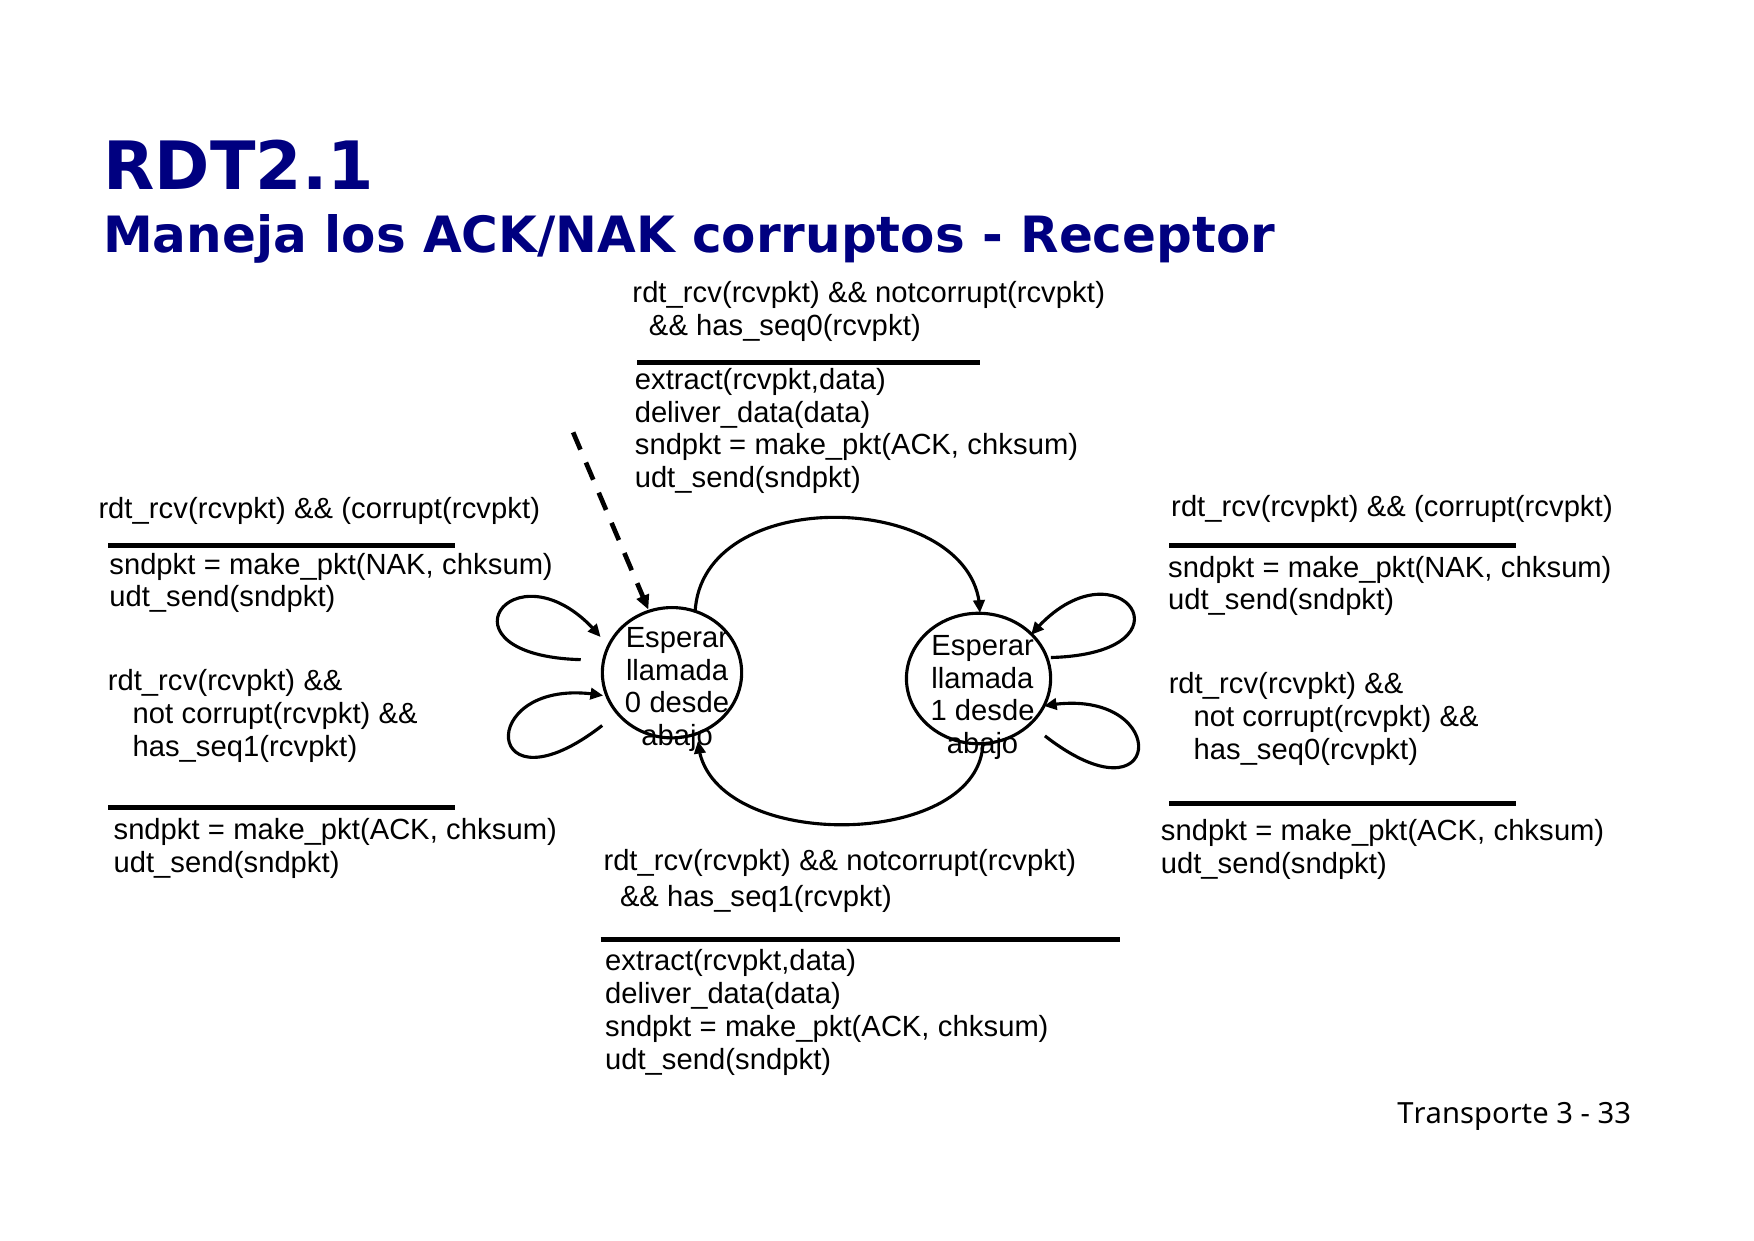

# RDT2.1 Maneja los ACK/NAK corruptos - Receptor
rdt_rcv(rcvpkt) && notcorrupt(rcvpkt)
 && has_seq0(rcvpkt)
extract(rcvpkt,data)
deliver_data(data)
sndpkt = make_pkt(ACK, chksum)
udt_send(sndpkt)
rdt_rcv(rcvpkt) && (corrupt(rcvpkt)
rdt_rcv(rcvpkt) && (corrupt(rcvpkt)
sndpkt = make_pkt(NAK, chksum)
udt_send(sndpkt)
sndpkt = make_pkt(NAK, chksum)
udt_send(sndpkt)
Esperar llamada 0 desde abajo
Esperar llamada 1 desde abajo
rdt_rcv(rcvpkt) &&
 not corrupt(rcvpkt) &&
 has_seq1(rcvpkt)
rdt_rcv(rcvpkt) &&
 not corrupt(rcvpkt) &&
 has_seq0(rcvpkt)
sndpkt = make_pkt(ACK, chksum)
udt_send(sndpkt)
sndpkt = make_pkt(ACK, chksum)
udt_send(sndpkt)
rdt_rcv(rcvpkt) && notcorrupt(rcvpkt)
 && has_seq1(rcvpkt)
extract(rcvpkt,data)
deliver_data(data)
sndpkt = make_pkt(ACK, chksum)
udt_send(sndpkt)